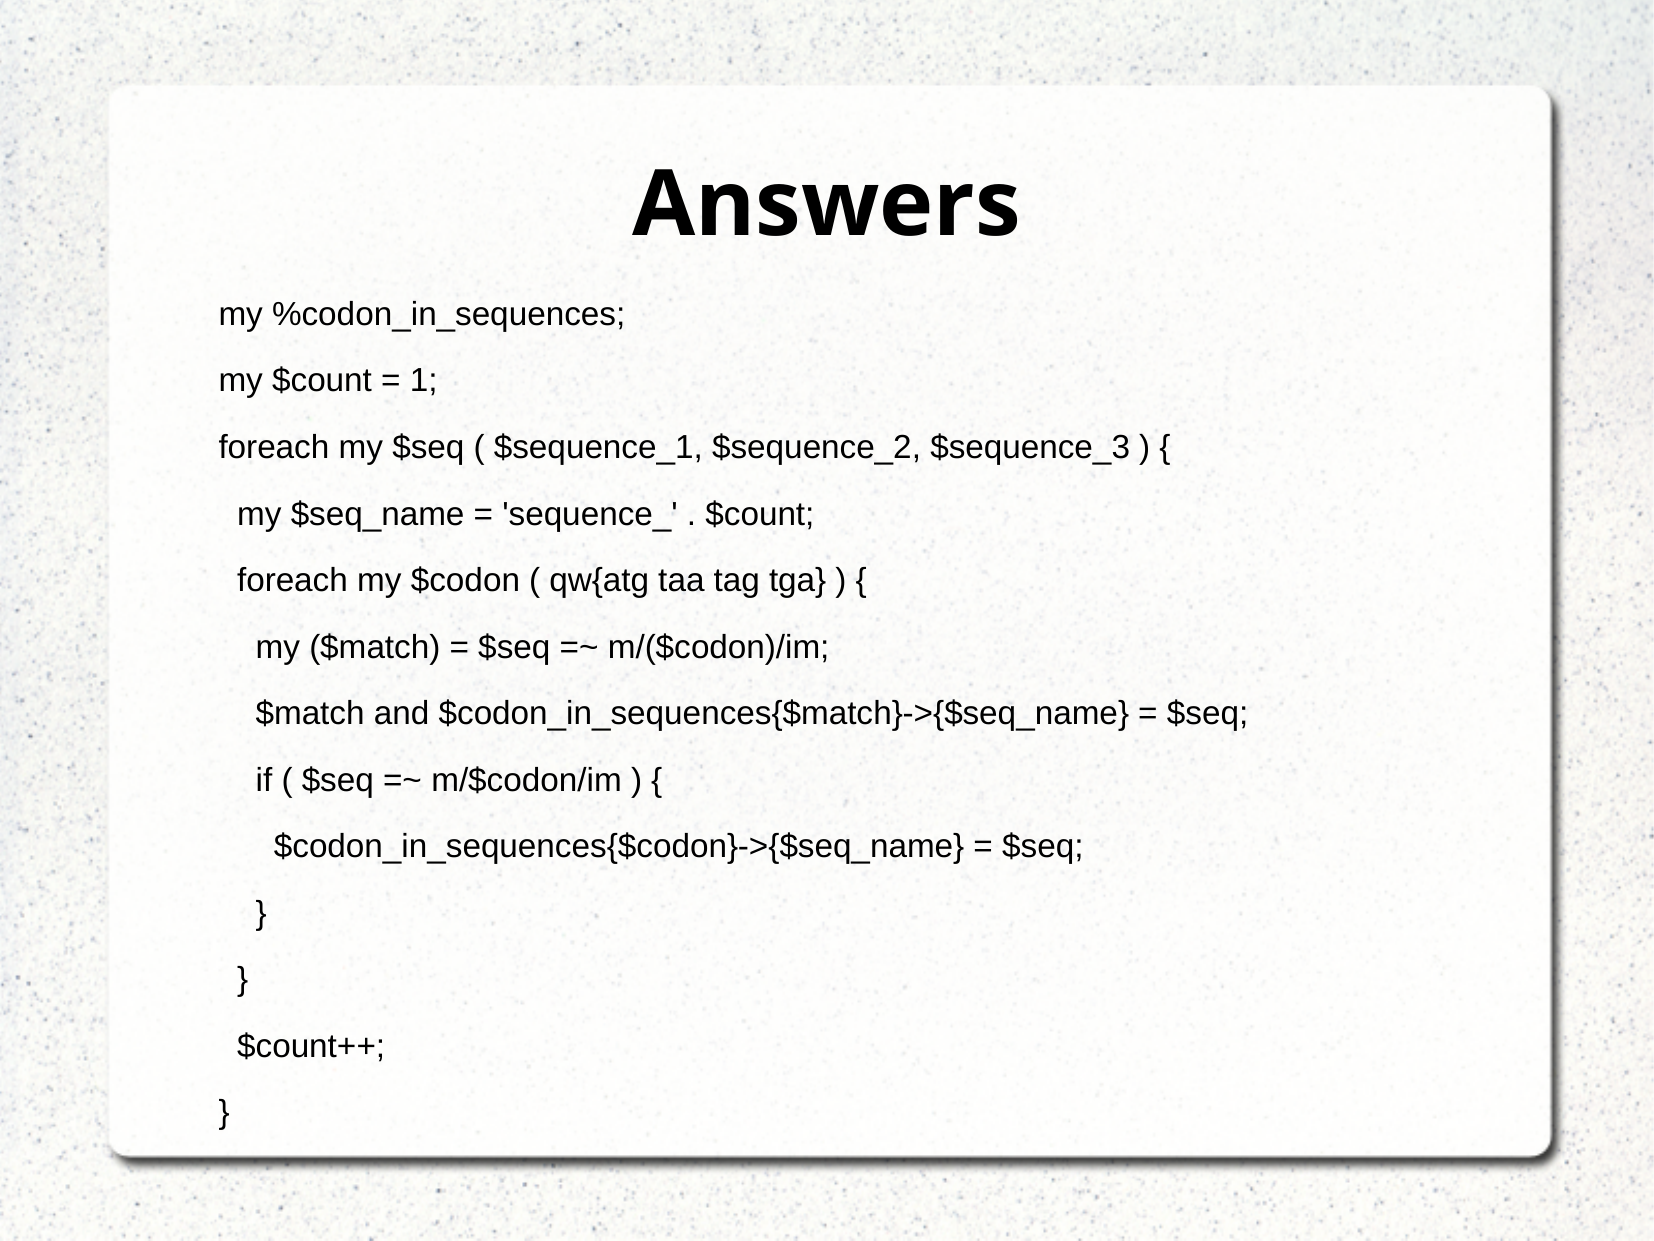

# Answers
my %codon_in_sequences;
my $count = 1;
foreach my $seq ( $sequence_1, $sequence_2, $sequence_3 ) {
 my $seq_name = 'sequence_' . $count;
 foreach my $codon ( qw{atg taa tag tga} ) {
 my ($match) = $seq =~ m/($codon)/im;
 $match and $codon_in_sequences{$match}->{$seq_name} = $seq;
 if ( $seq =~ m/$codon/im ) {
 $codon_in_sequences{$codon}->{$seq_name} = $seq;
 }
 }
 $count++;
}